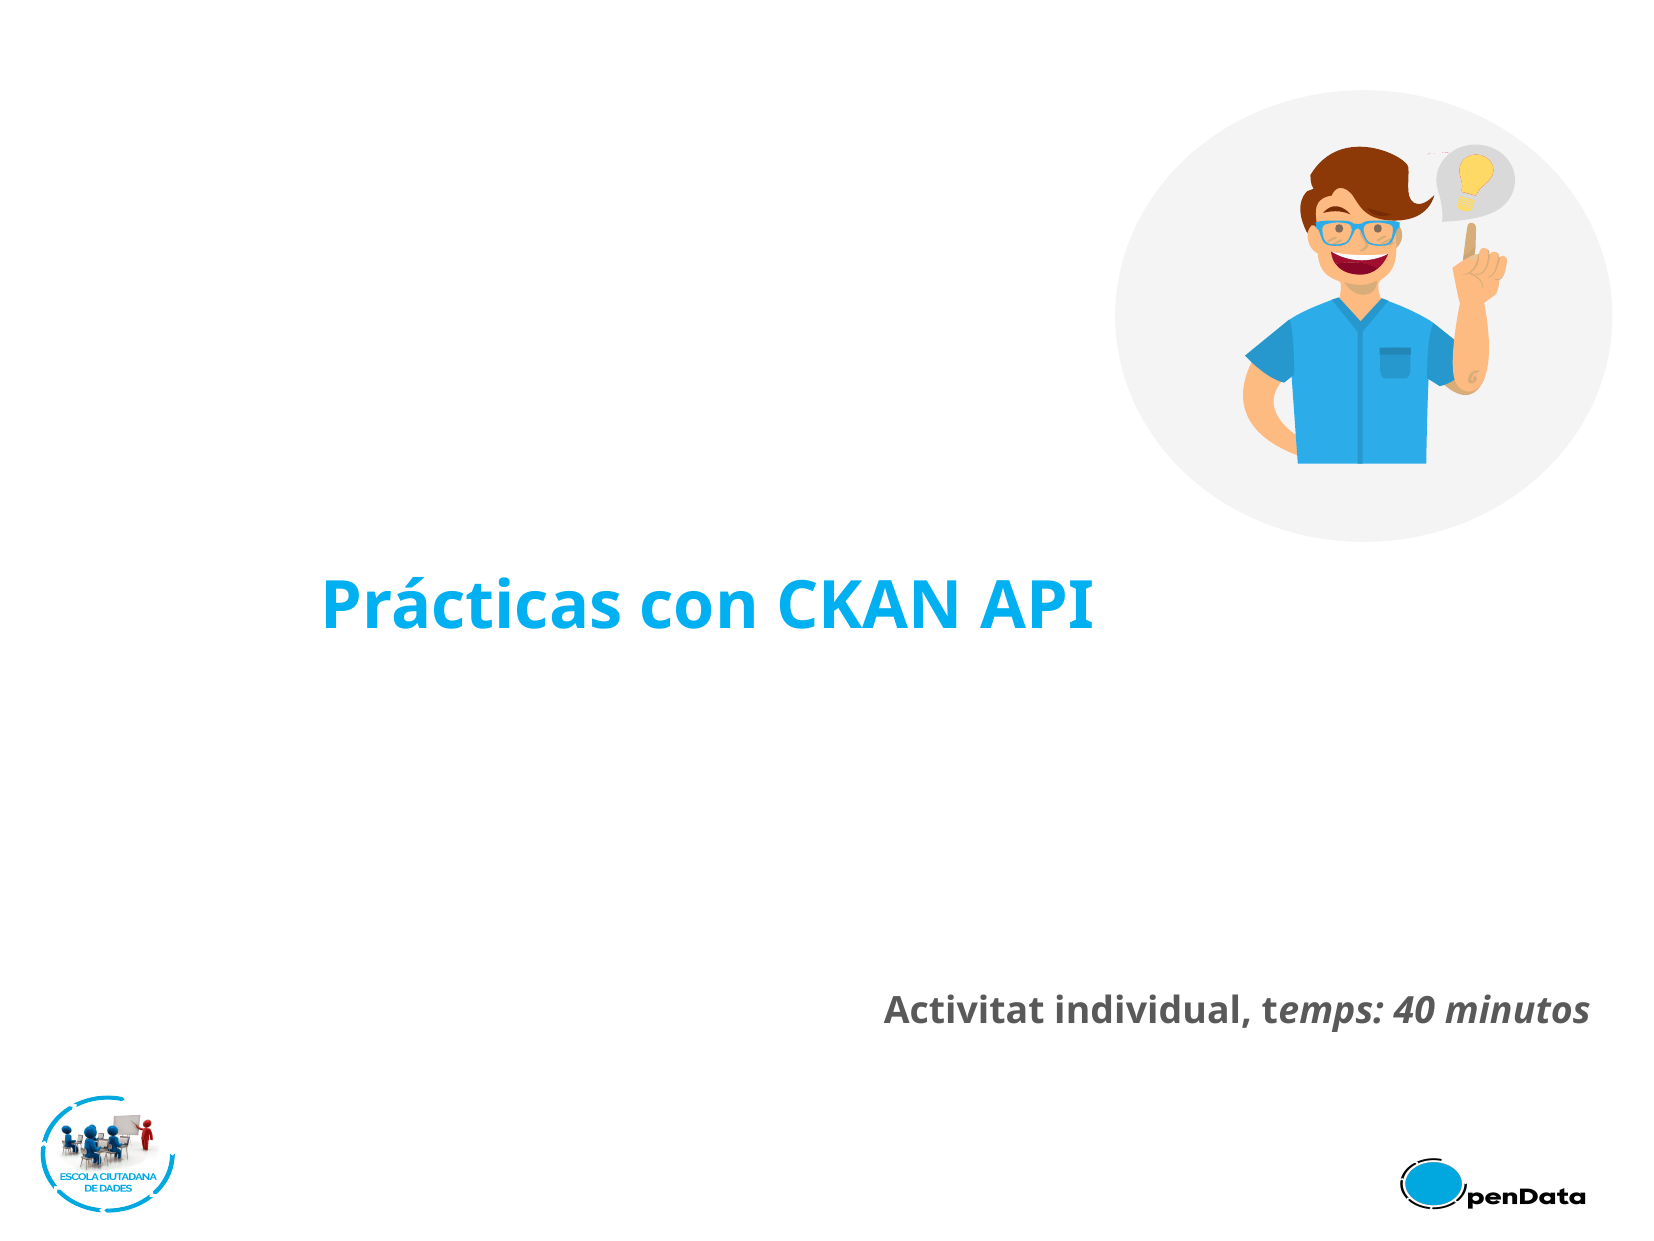

Prácticas con CKAN API
Activitat individual, temps: 40 minutos